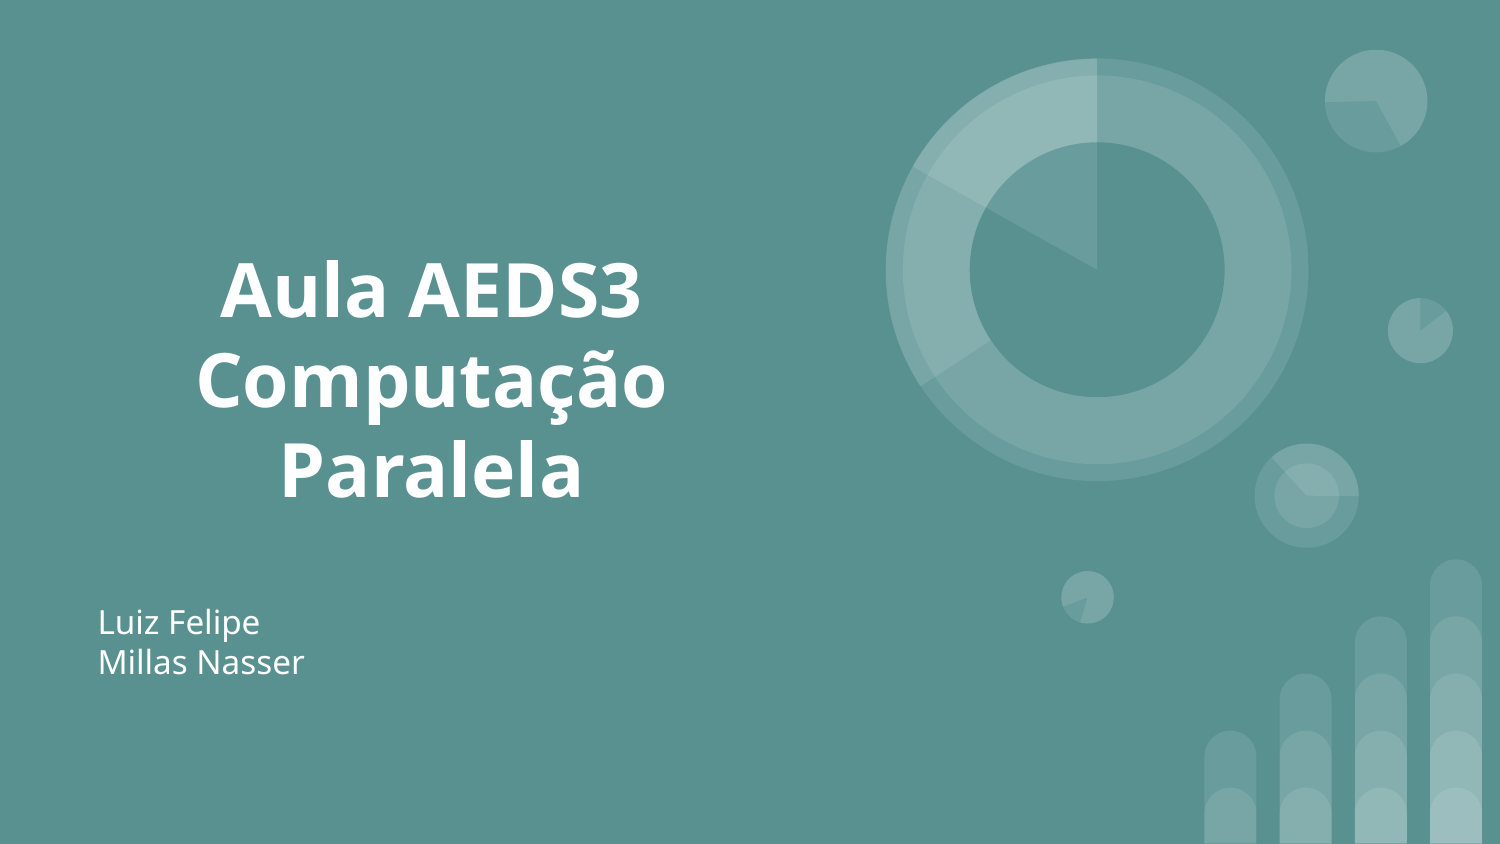

# Aula AEDS3 Computação Paralela
Luiz Felipe
Millas Nasser